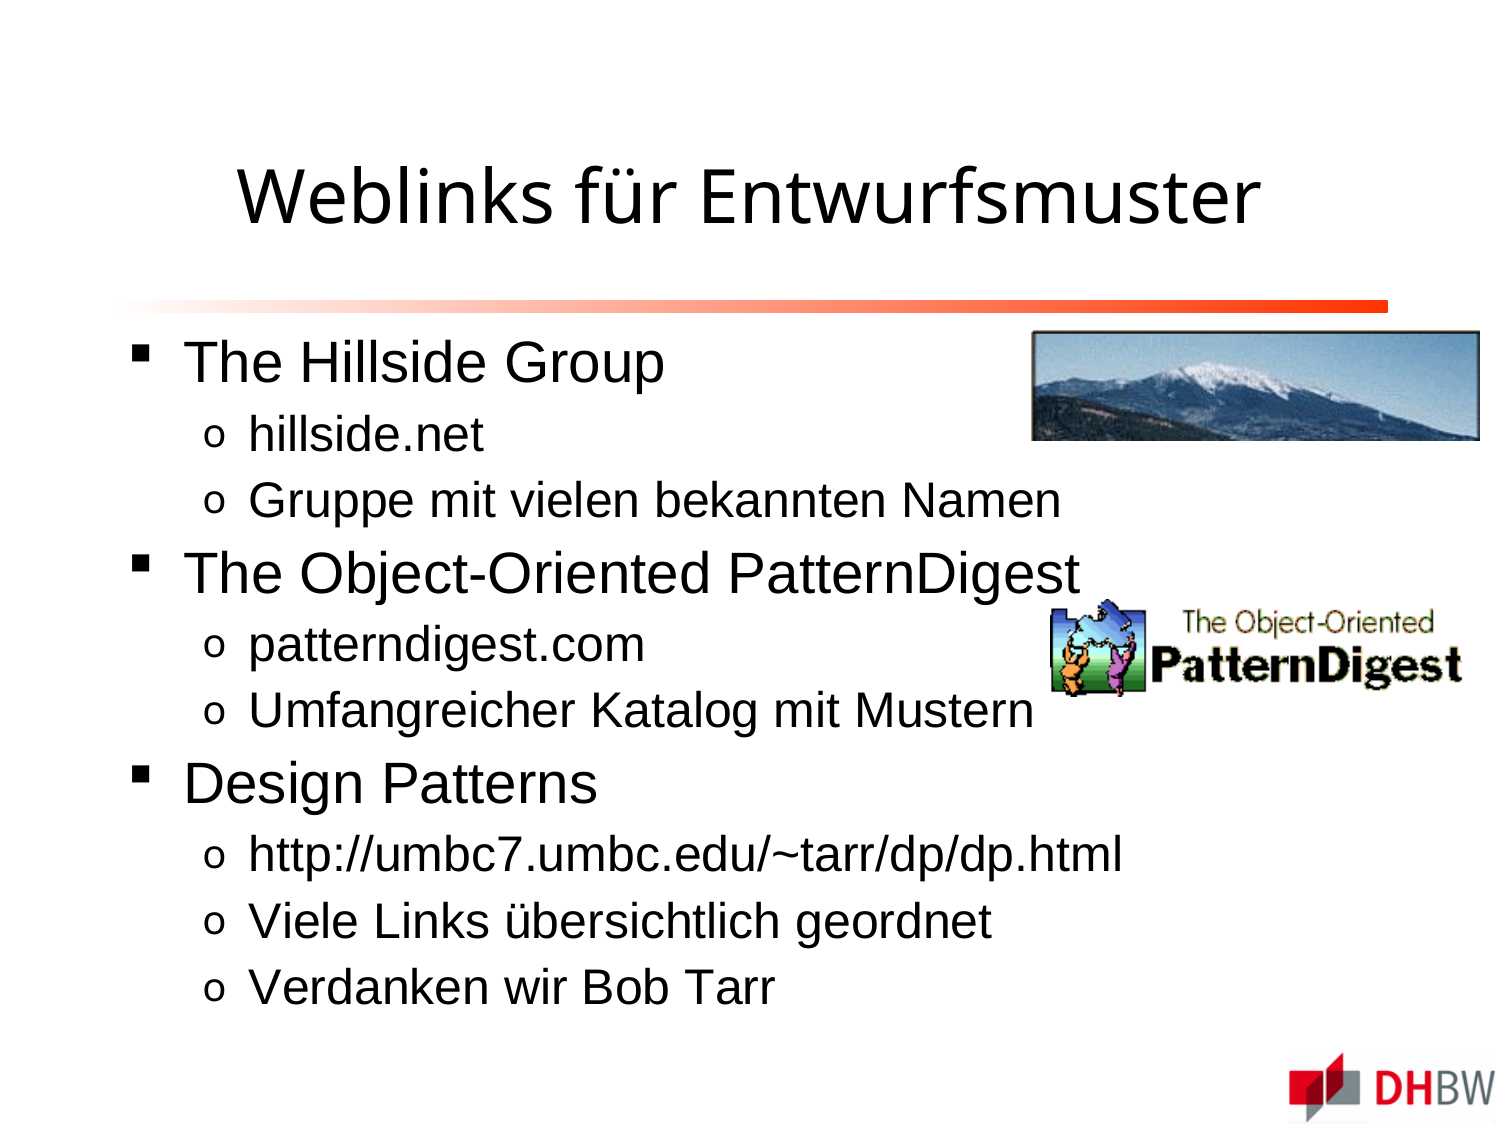

# Weblinks für Entwurfsmuster
The Hillside Group
hillside.net
Gruppe mit vielen bekannten Namen
The Object-Oriented PatternDigest
patterndigest.com
Umfangreicher Katalog mit Mustern
Design Patterns
http://umbc7.umbc.edu/~tarr/dp/dp.html
Viele Links übersichtlich geordnet
Verdanken wir Bob Tarr